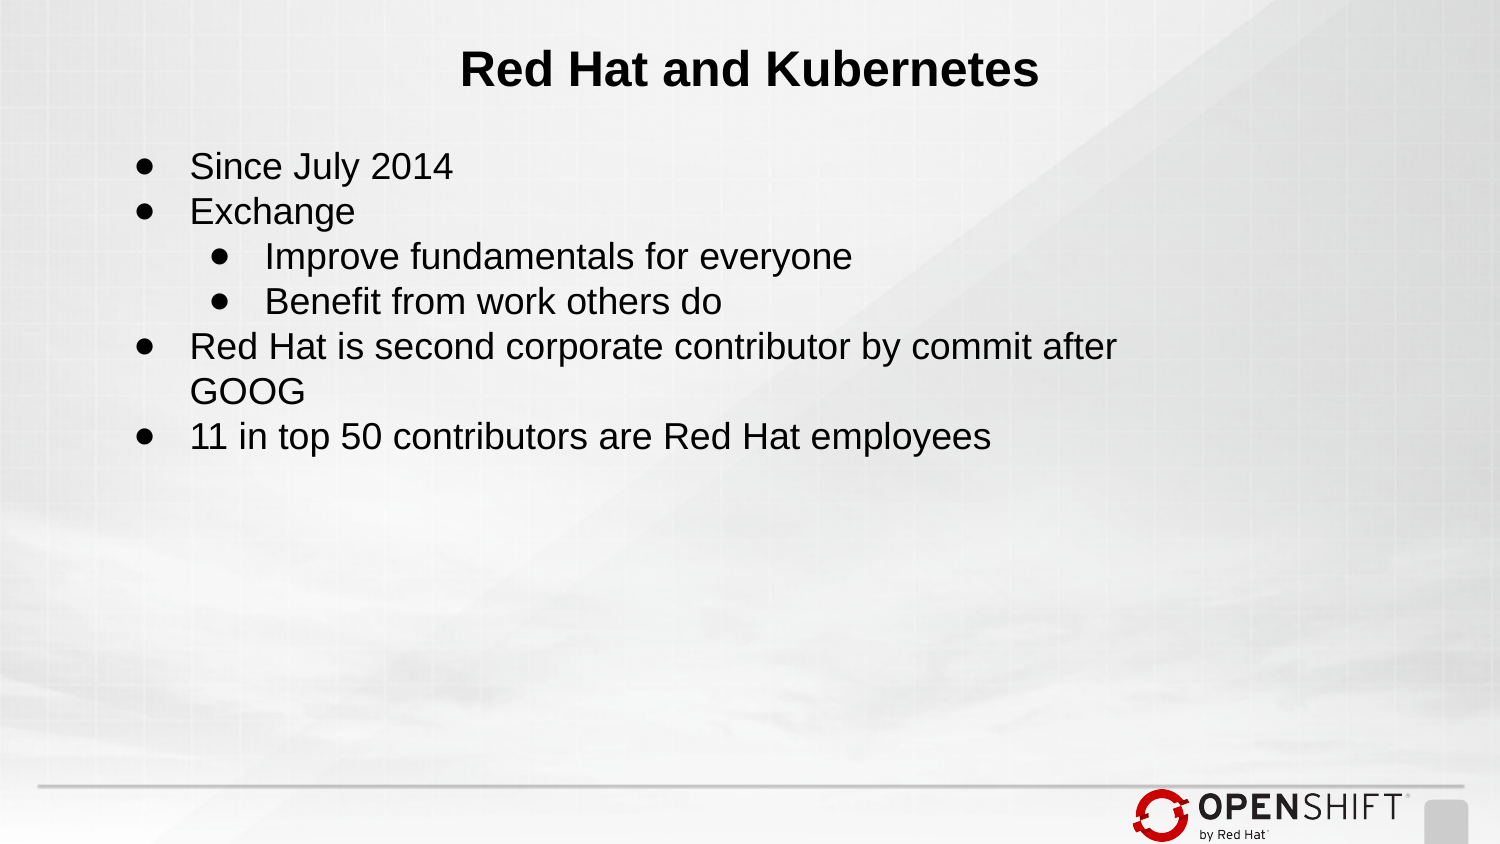

# Red Hat and Kubernetes
Since July 2014
Exchange
Improve fundamentals for everyone
Benefit from work others do
Red Hat is second corporate contributor by commit after GOOG
11 in top 50 contributors are Red Hat employees